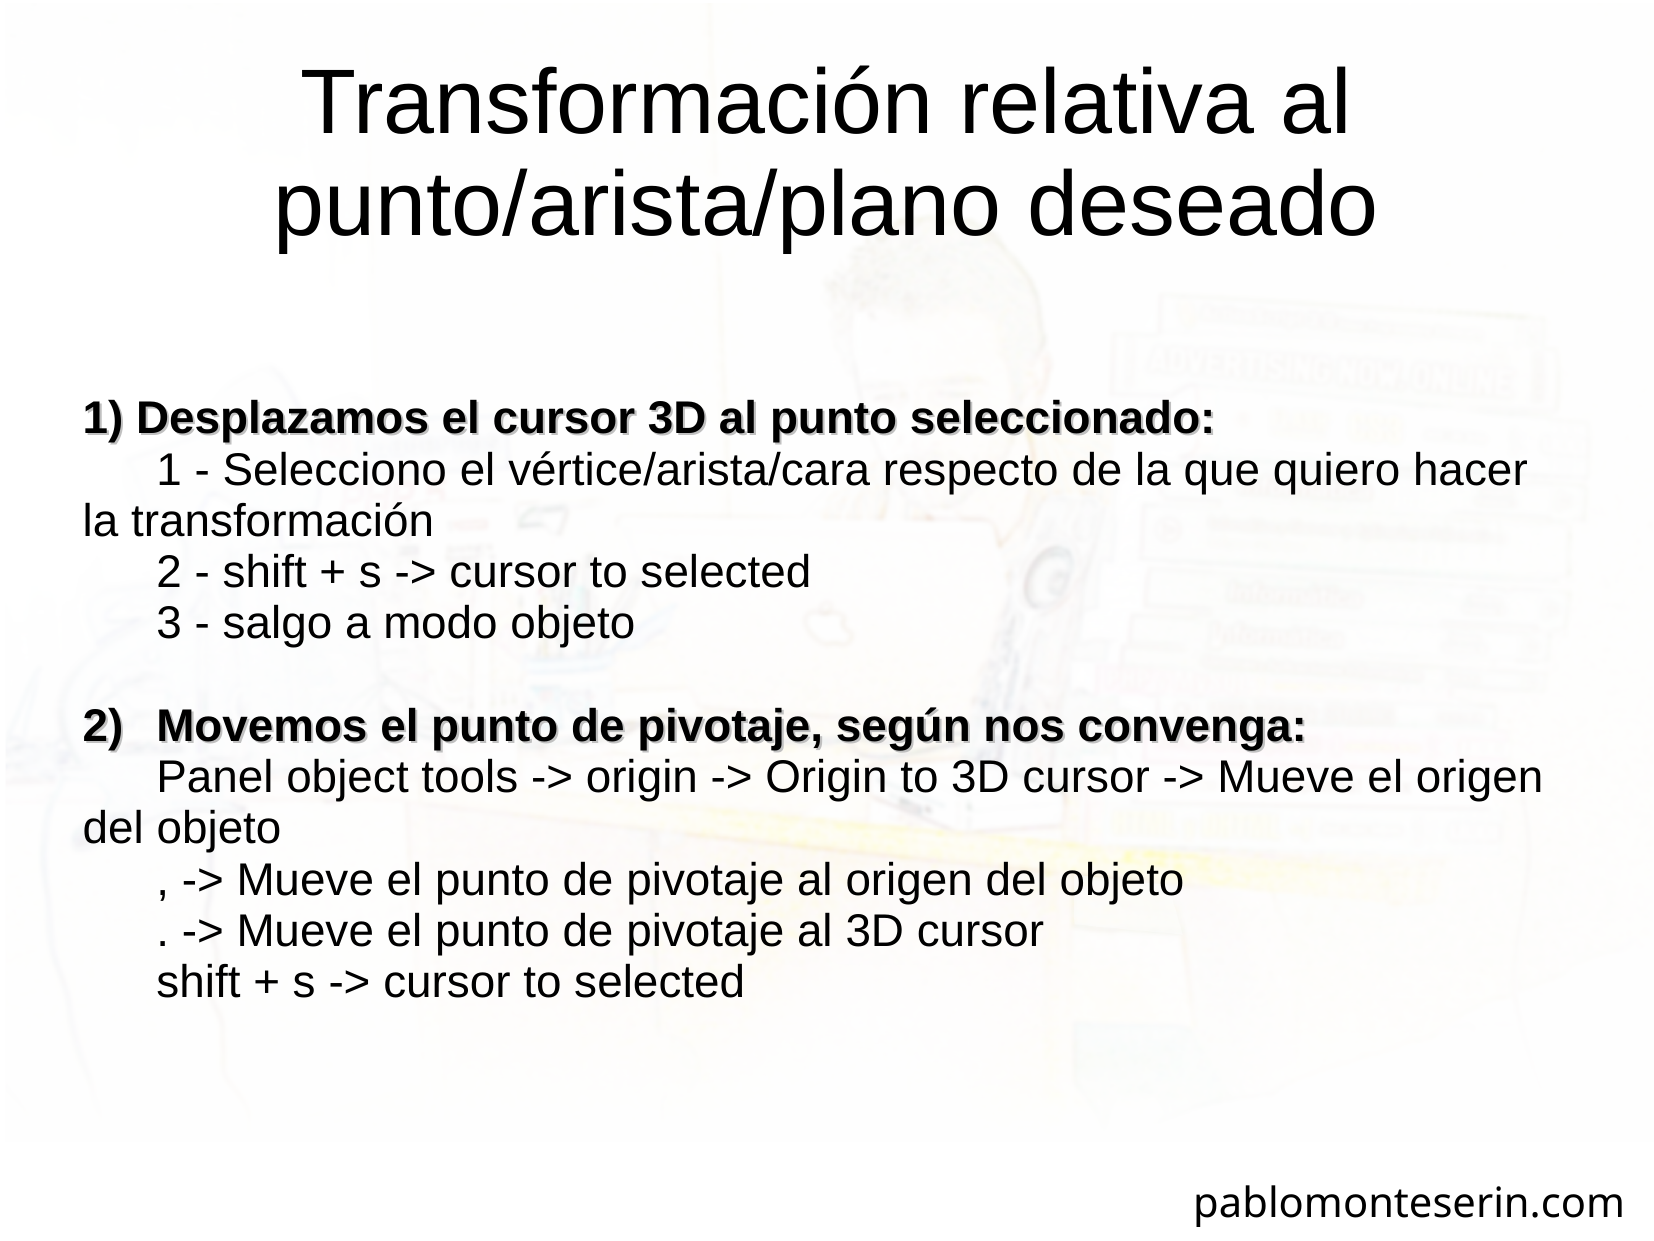

# Transformación relativa al punto/arista/plano deseado
1) Desplazamos el cursor 3D al punto seleccionado:
	1 - Selecciono el vértice/arista/cara respecto de la que quiero hacer la transformación
	2 - shift + s -> cursor to selected
	3 - salgo a modo objeto
2)	Movemos el punto de pivotaje, según nos convenga:
	Panel object tools -> origin -> Origin to 3D cursor -> Mueve el origen del objeto
	, -> Mueve el punto de pivotaje al origen del objeto
	. -> Mueve el punto de pivotaje al 3D cursor
	shift + s -> cursor to selected